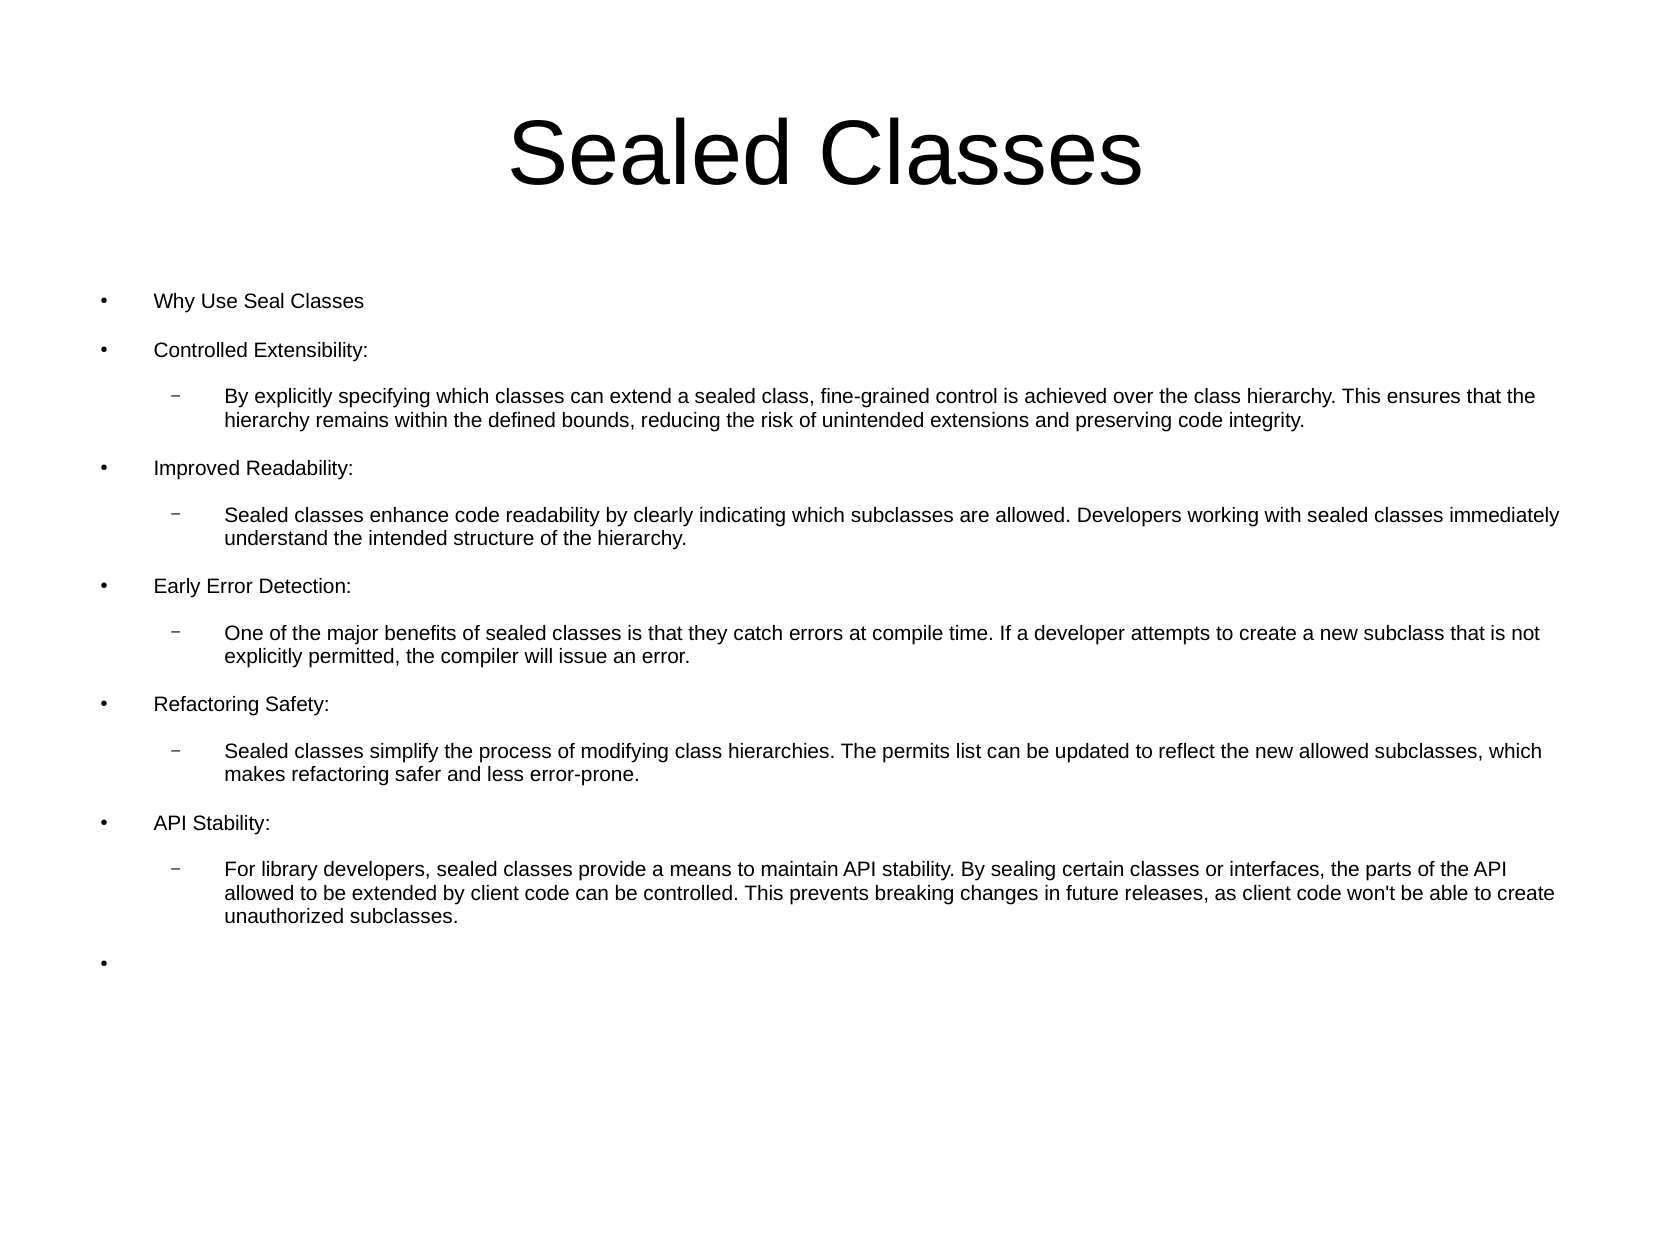

# Sealed Classes
Why Use Seal Classes
Controlled Extensibility:
By explicitly specifying which classes can extend a sealed class, fine-grained control is achieved over the class hierarchy. This ensures that the hierarchy remains within the defined bounds, reducing the risk of unintended extensions and preserving code integrity.
Improved Readability:
Sealed classes enhance code readability by clearly indicating which subclasses are allowed. Developers working with sealed classes immediately understand the intended structure of the hierarchy.
Early Error Detection:
One of the major benefits of sealed classes is that they catch errors at compile time. If a developer attempts to create a new subclass that is not explicitly permitted, the compiler will issue an error.
Refactoring Safety:
Sealed classes simplify the process of modifying class hierarchies. The permits list can be updated to reflect the new allowed subclasses, which makes refactoring safer and less error-prone.
API Stability:
For library developers, sealed classes provide a means to maintain API stability. By sealing certain classes or interfaces, the parts of the API allowed to be extended by client code can be controlled. This prevents breaking changes in future releases, as client code won't be able to create unauthorized subclasses.